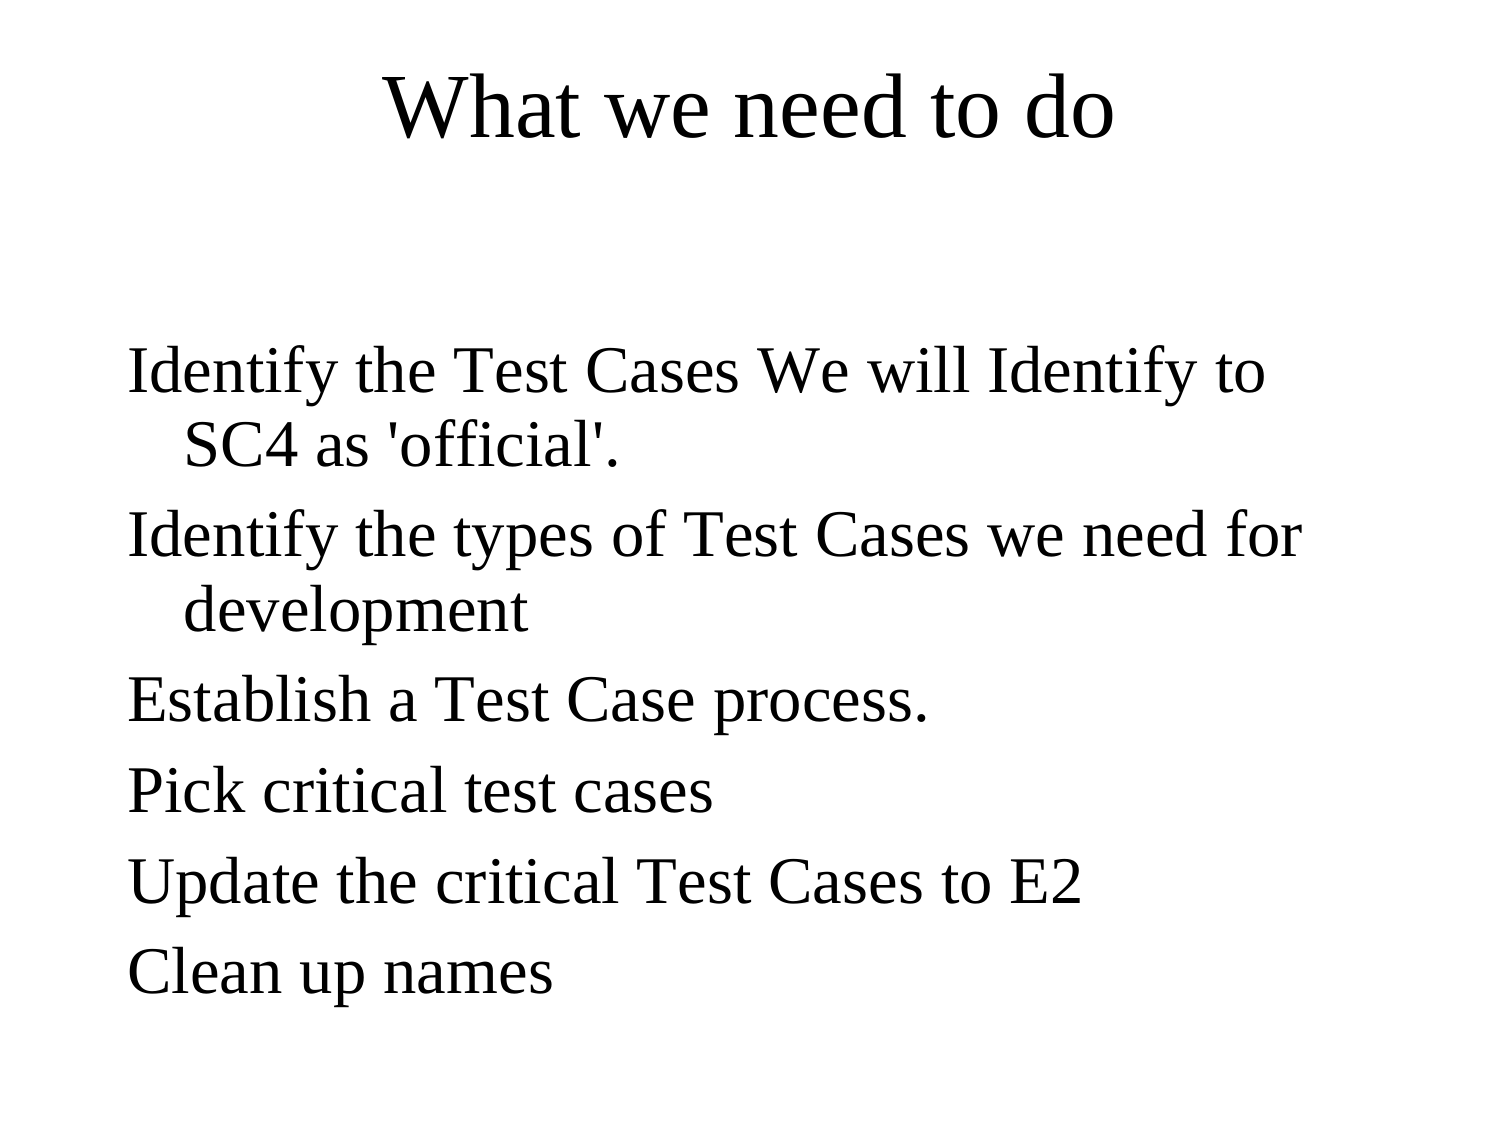

# What we need to do
Identify the Test Cases We will Identify to SC4 as 'official'.
Identify the types of Test Cases we need for development
Establish a Test Case process.
Pick critical test cases
Update the critical Test Cases to E2
Clean up names